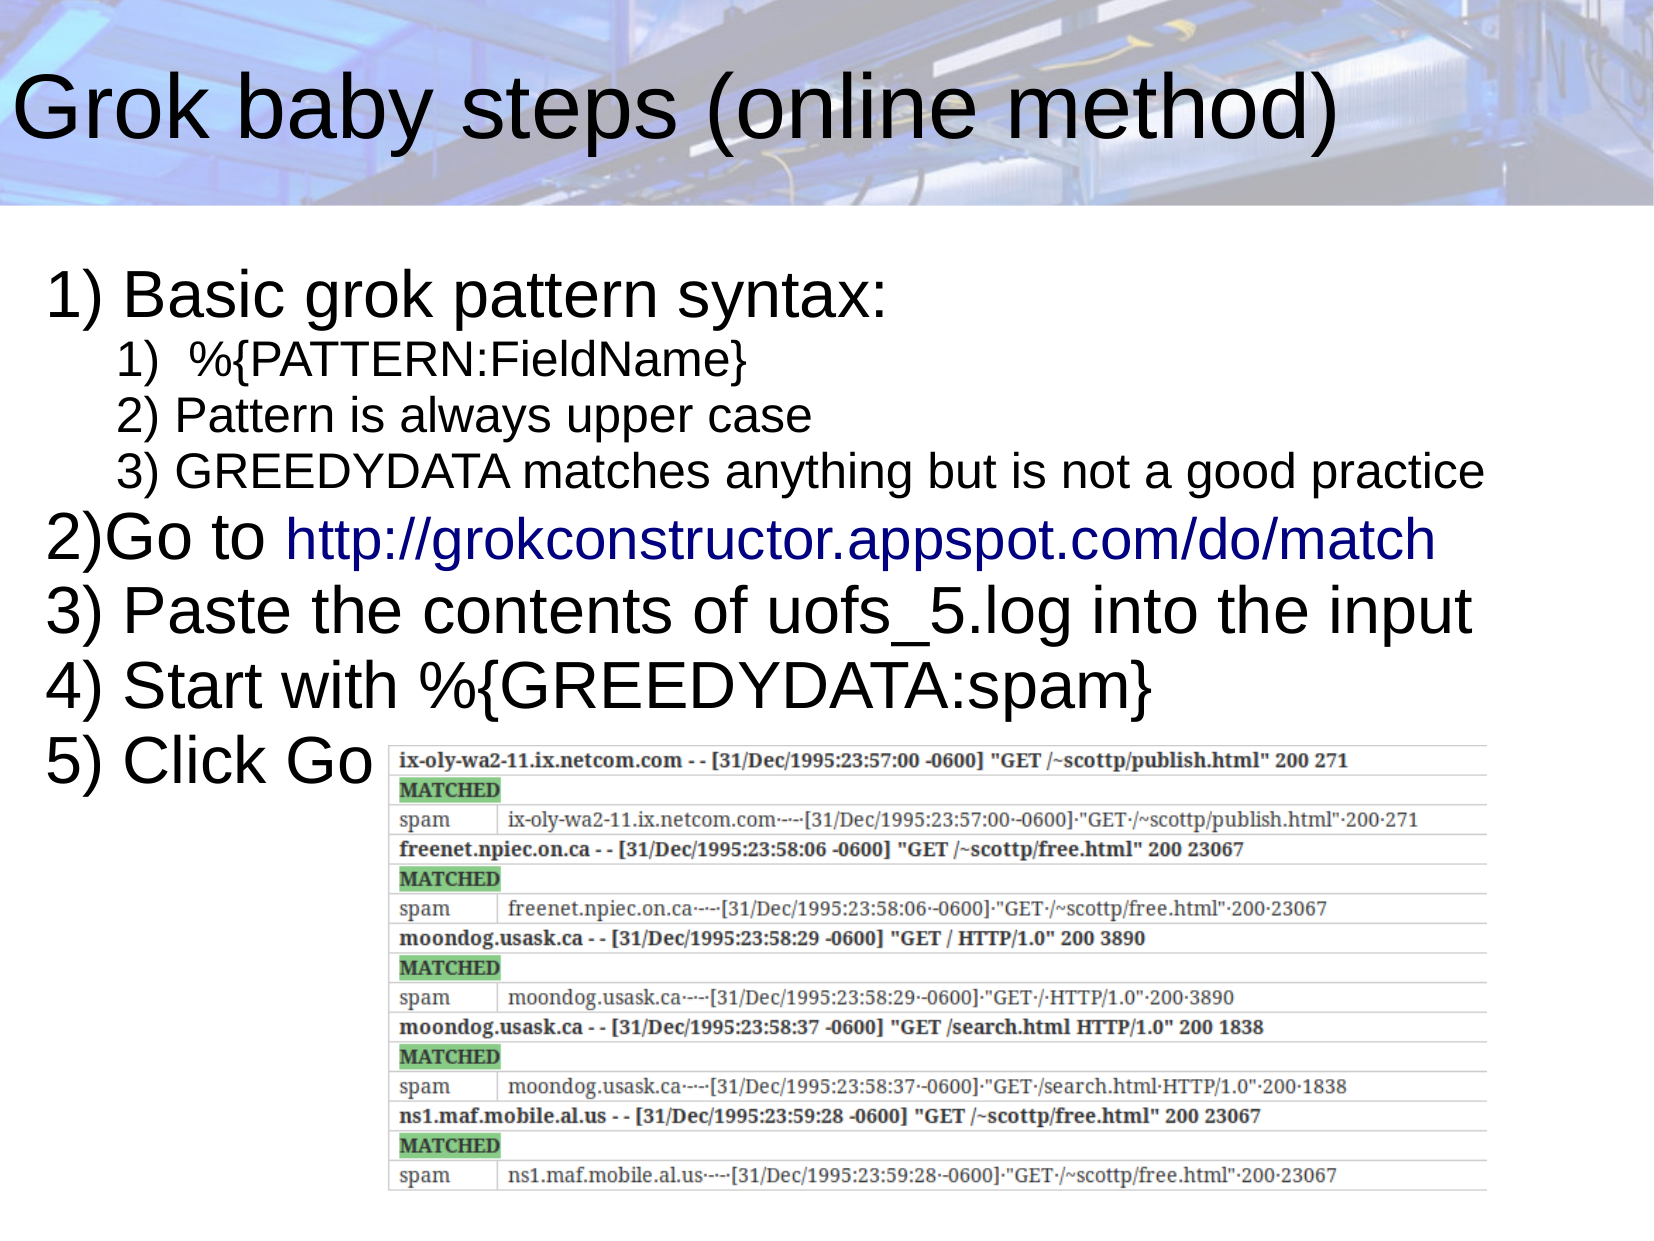

# Grok baby steps (online method)
 Basic grok pattern syntax:
 %{PATTERN:FieldName}
 Pattern is always upper case
 GREEDYDATA matches anything but is not a good practice
Go to http://grokconstructor.appspot.com/do/match
 Paste the contents of uofs_5.log into the input
 Start with %{GREEDYDATA:spam}
 Click Go